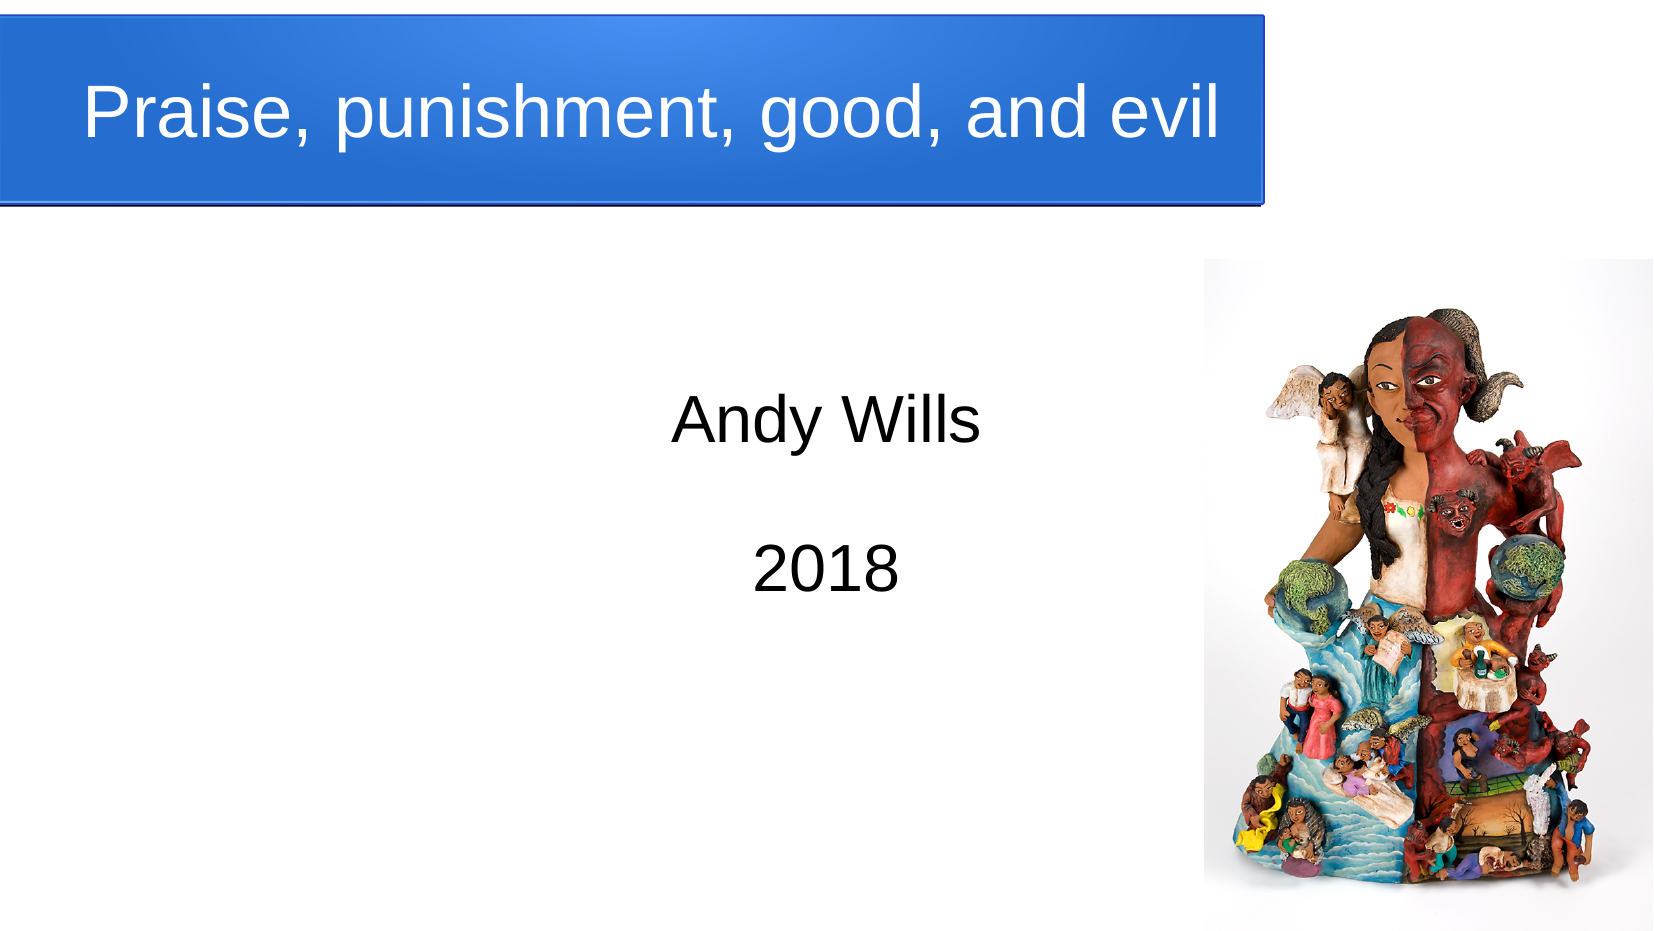

# Praise, punishment, good, and evil
Andy Wills
2018